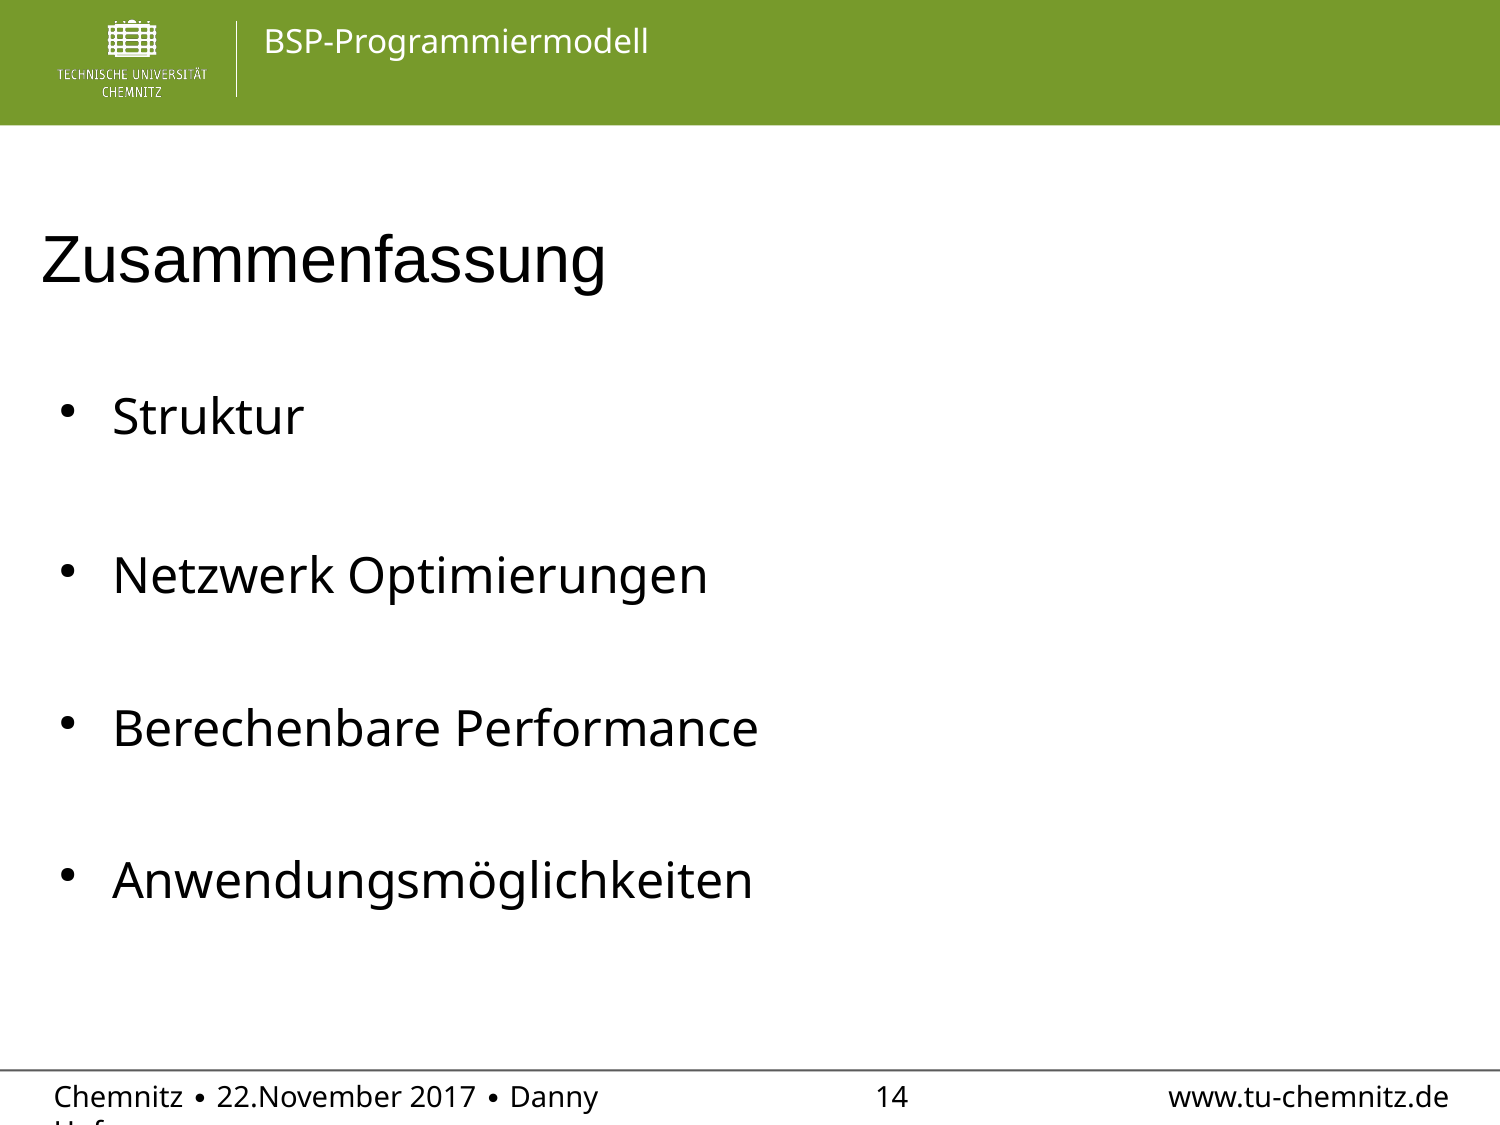

# Zusammenfassung
Struktur
Netzwerk Optimierungen
Berechenbare Performance
Anwendungsmöglichkeiten